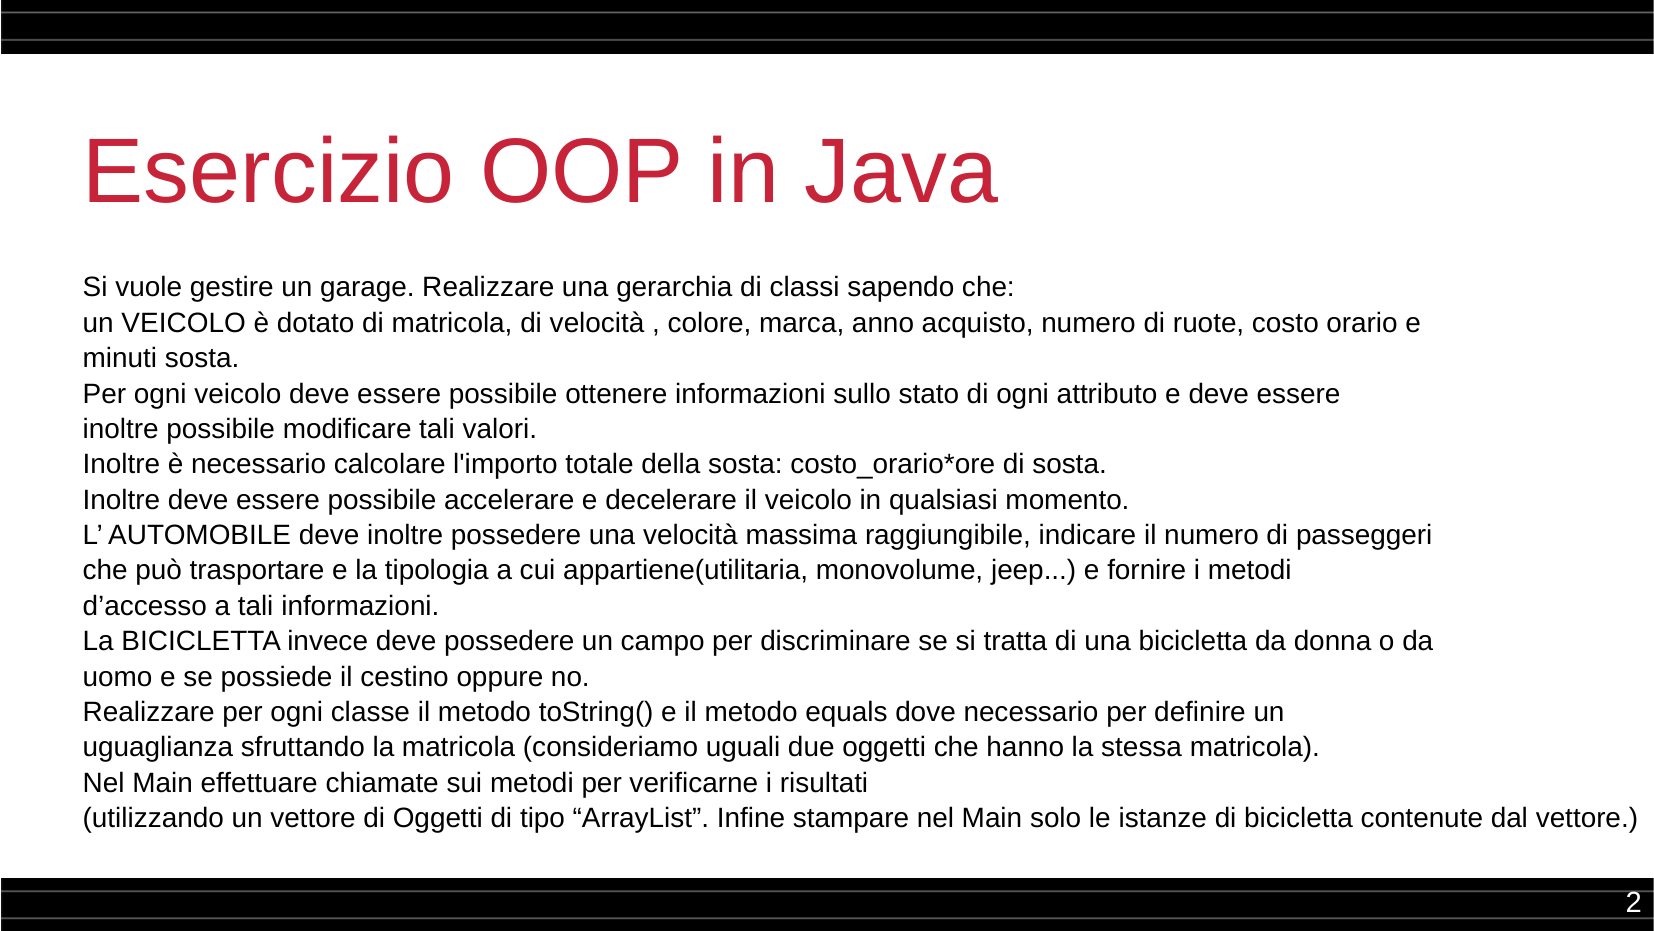

# Esercizio OOP in Java
Si vuole gestire un garage. Realizzare una gerarchia di classi sapendo che:
un VEICOLO è dotato di matricola, di velocità , colore, marca, anno acquisto, numero di ruote, costo orario e
minuti sosta.
Per ogni veicolo deve essere possibile ottenere informazioni sullo stato di ogni attributo e deve essere
inoltre possibile modificare tali valori.
Inoltre è necessario calcolare l'importo totale della sosta: costo_orario*ore di sosta.
Inoltre deve essere possibile accelerare e decelerare il veicolo in qualsiasi momento.
L’ AUTOMOBILE deve inoltre possedere una velocità massima raggiungibile, indicare il numero di passeggeri
che può trasportare e la tipologia a cui appartiene(utilitaria, monovolume, jeep...) e fornire i metodi
d’accesso a tali informazioni.
La BICICLETTA invece deve possedere un campo per discriminare se si tratta di una bicicletta da donna o da
uomo e se possiede il cestino oppure no.
Realizzare per ogni classe il metodo toString() e il metodo equals dove necessario per definire un
uguaglianza sfruttando la matricola (consideriamo uguali due oggetti che hanno la stessa matricola).
Nel Main effettuare chiamate sui metodi per verificarne i risultati
(utilizzando un vettore di Oggetti di tipo “ArrayList”. Infine stampare nel Main solo le istanze di bicicletta contenute dal vettore.)